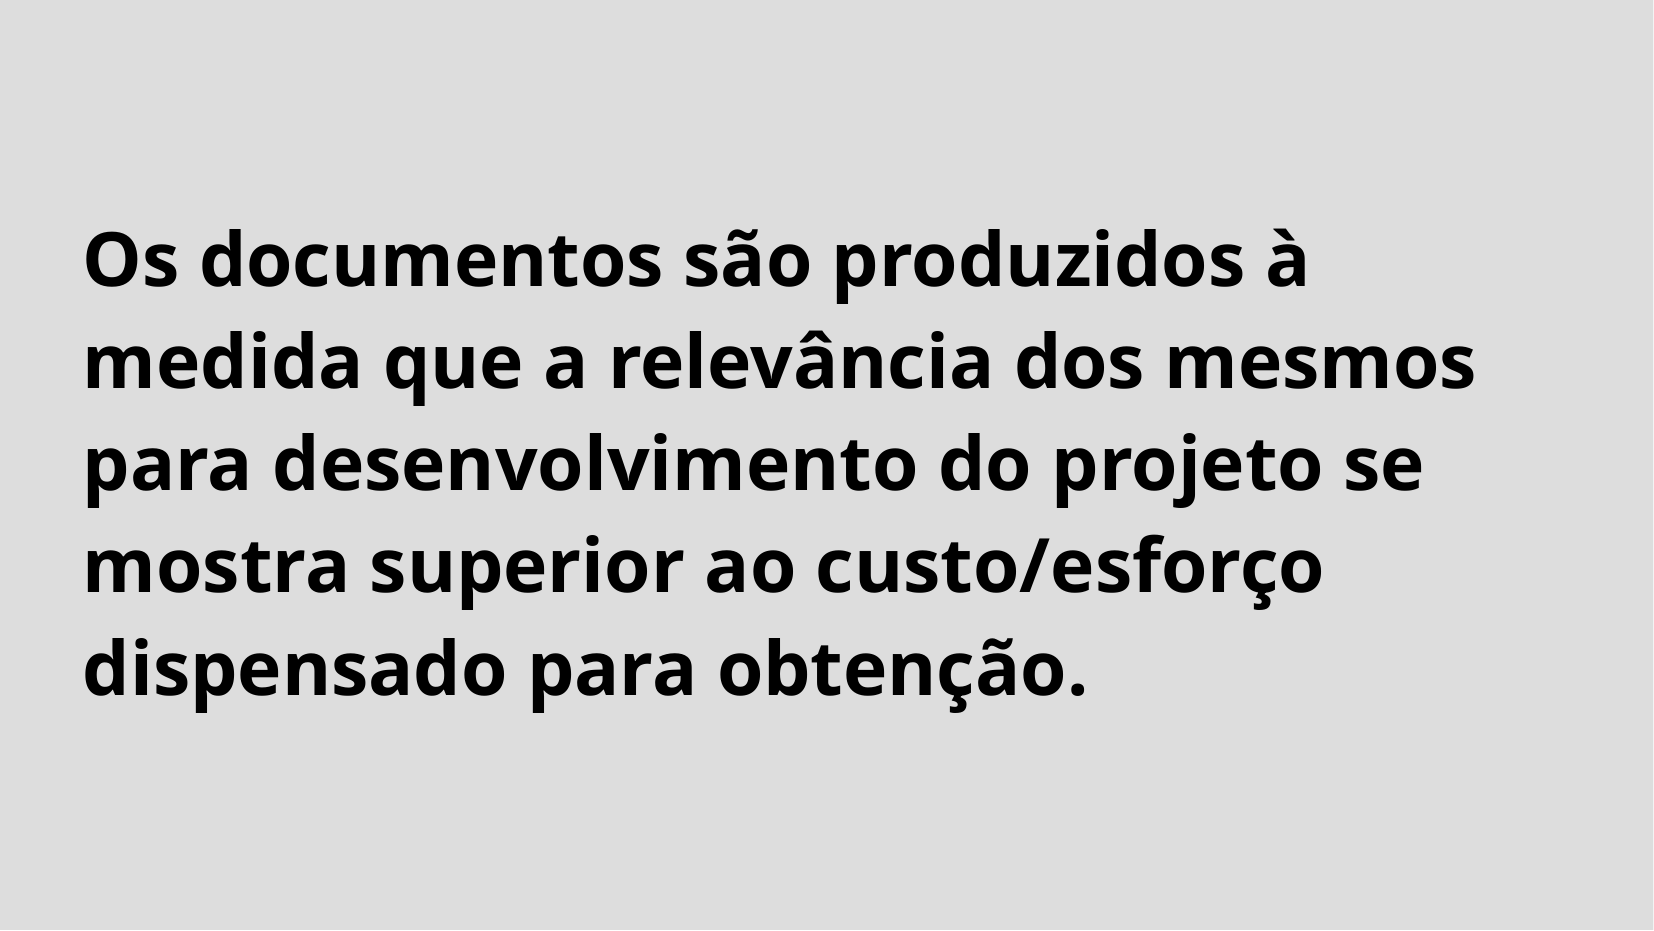

Os documentos são produzidos à medida que a relevância dos mesmos para desenvolvimento do projeto se mostra superior ao custo/esforço dispensado para obtenção.